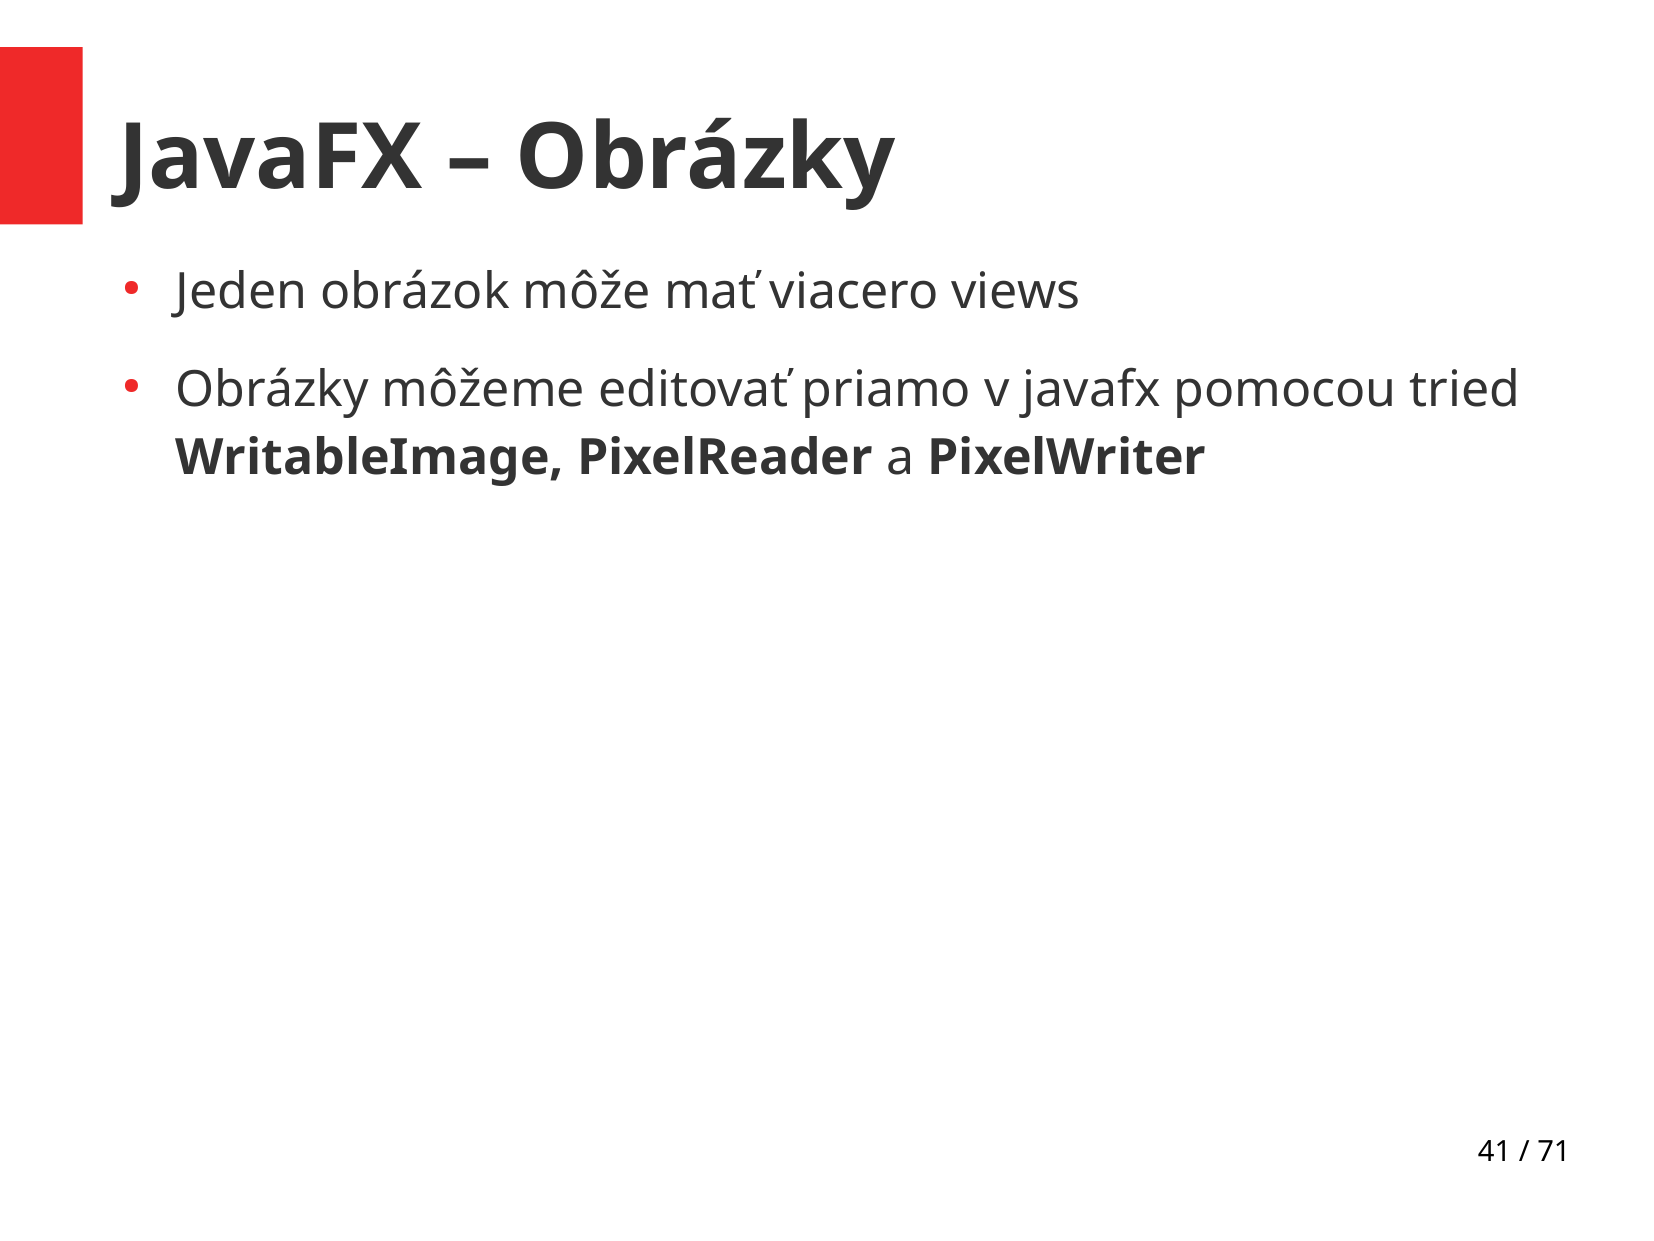

# JavaFX – Obrázky
Jeden obrázok môže mať viacero views
Obrázky môžeme editovať priamo v javafx pomocou tried WritableImage, PixelReader a PixelWriter
41